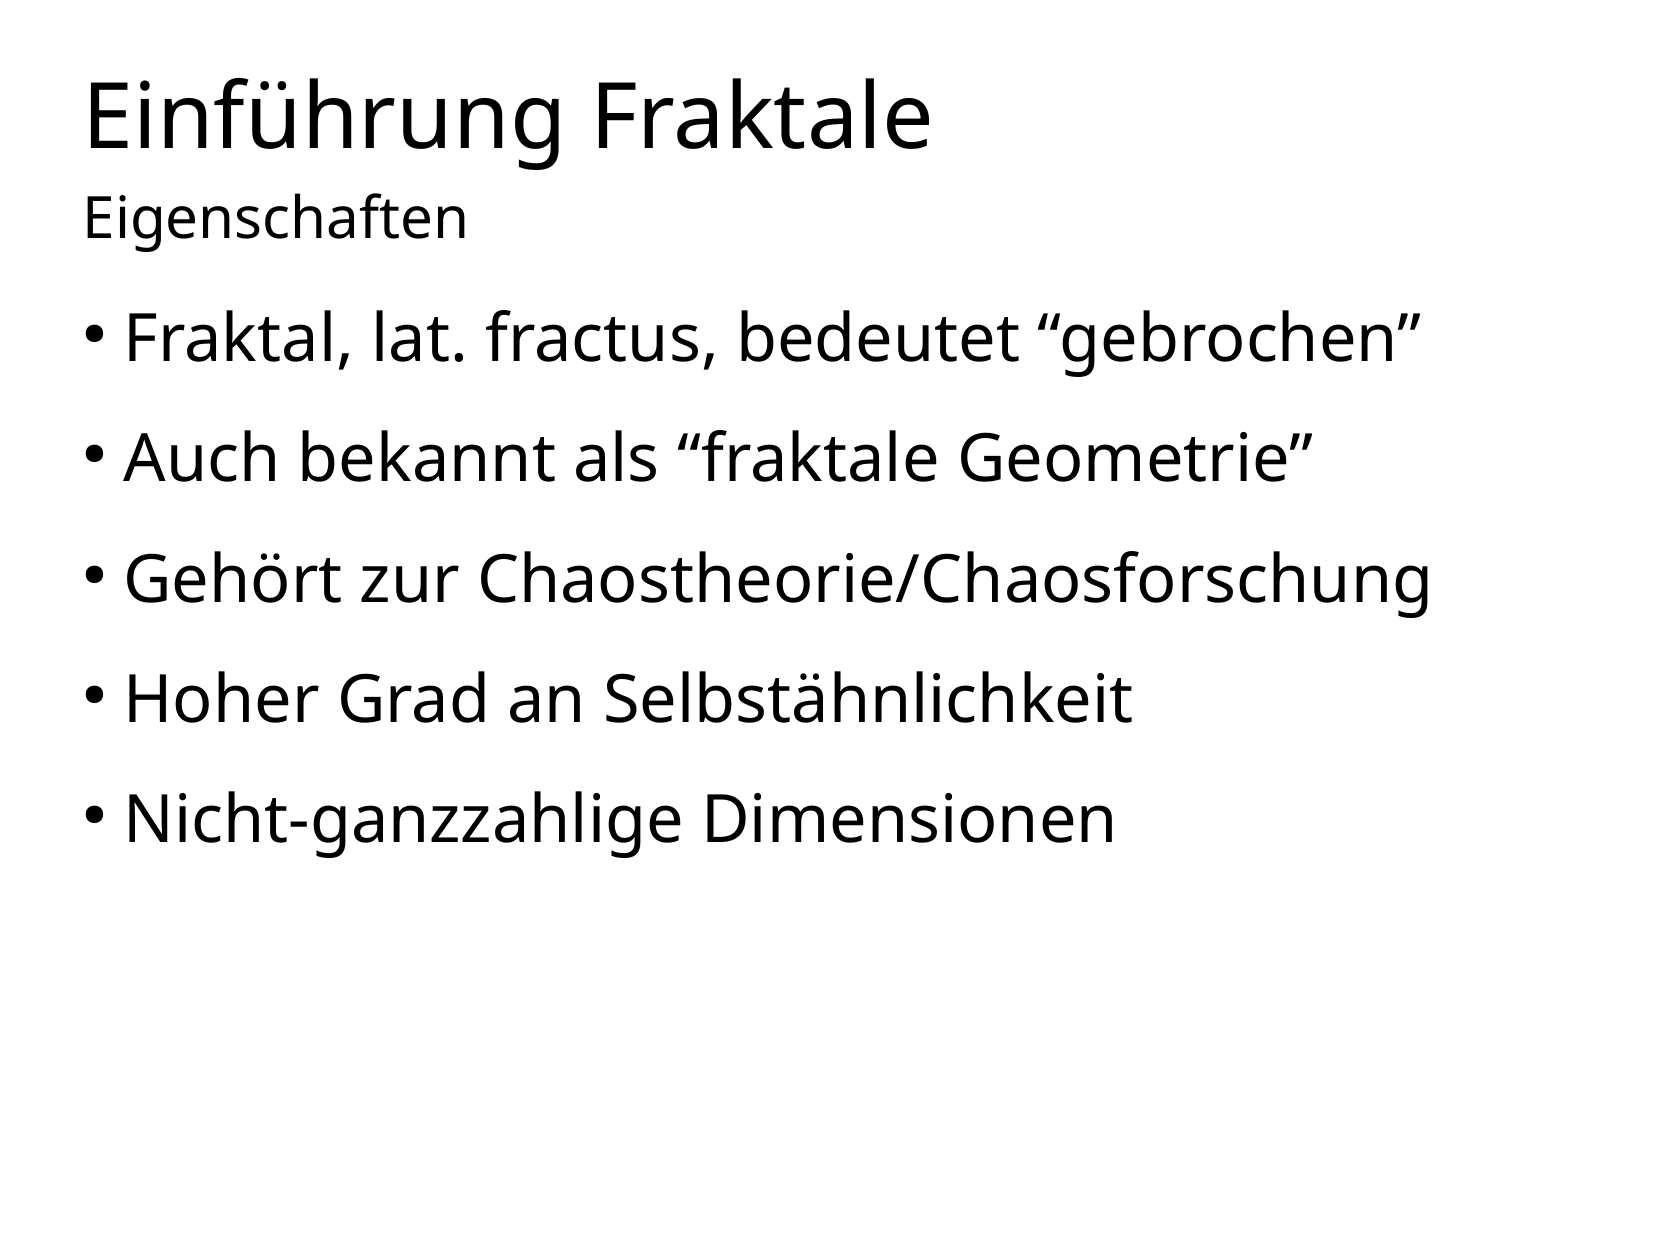

# Einführung Fraktale 				Eigenschaften
 Fraktal, lat. fractus, bedeutet “gebrochen”
 Auch bekannt als “fraktale Geometrie”
 Gehört zur Chaostheorie/Chaosforschung
 Hoher Grad an Selbstähnlichkeit
 Nicht-ganzzahlige Dimensionen